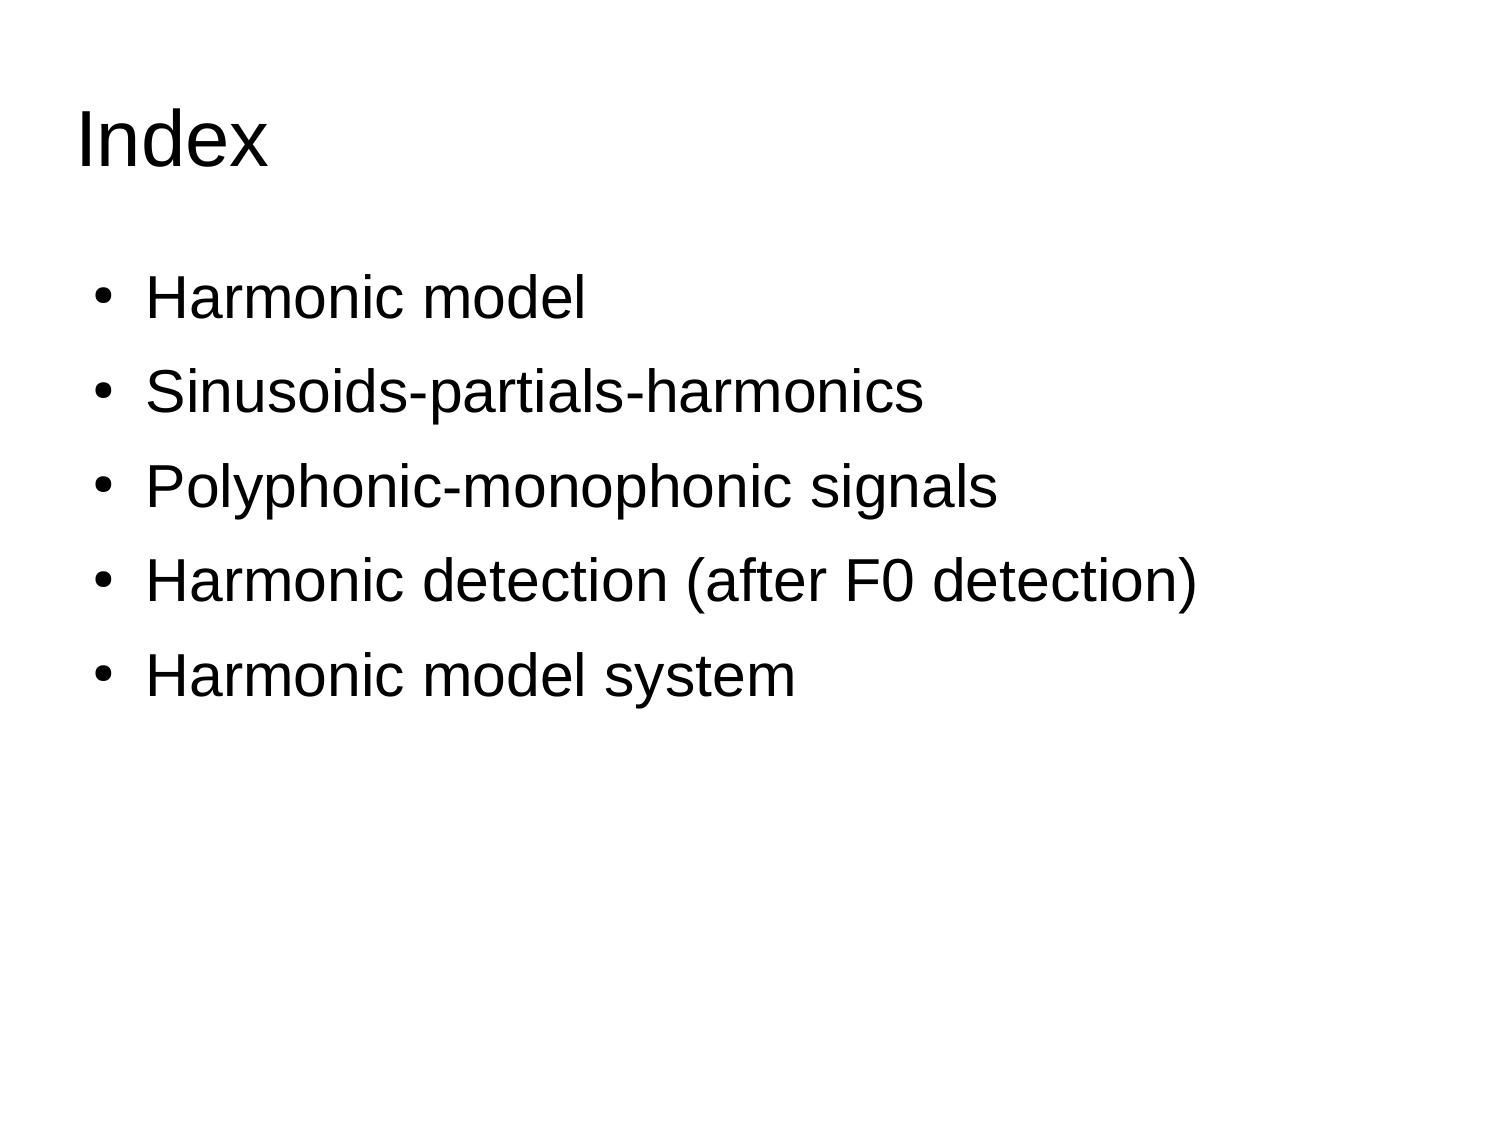

# Index
Harmonic model
Sinusoids-partials-harmonics
Polyphonic-monophonic signals
Harmonic detection (after F0 detection)
Harmonic model system